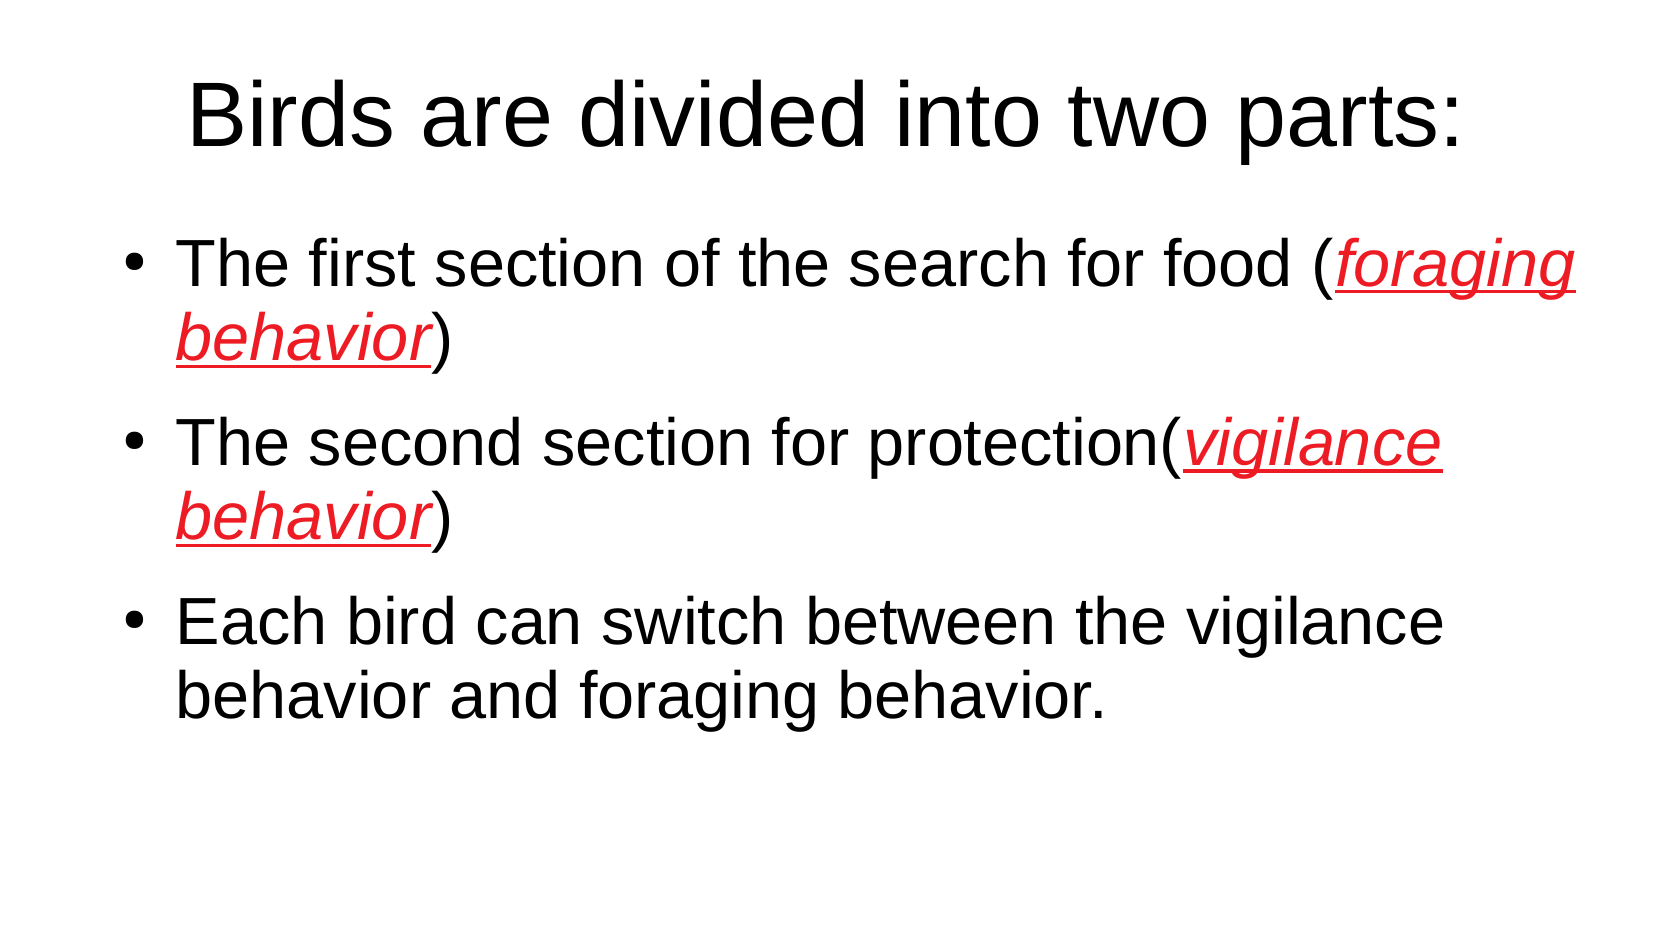

# Birds are divided into two parts:
The first section of the search for food (foraging behavior)
The second section for protection(vigilance behavior)
Each bird can switch between the vigilance behavior and foraging behavior.